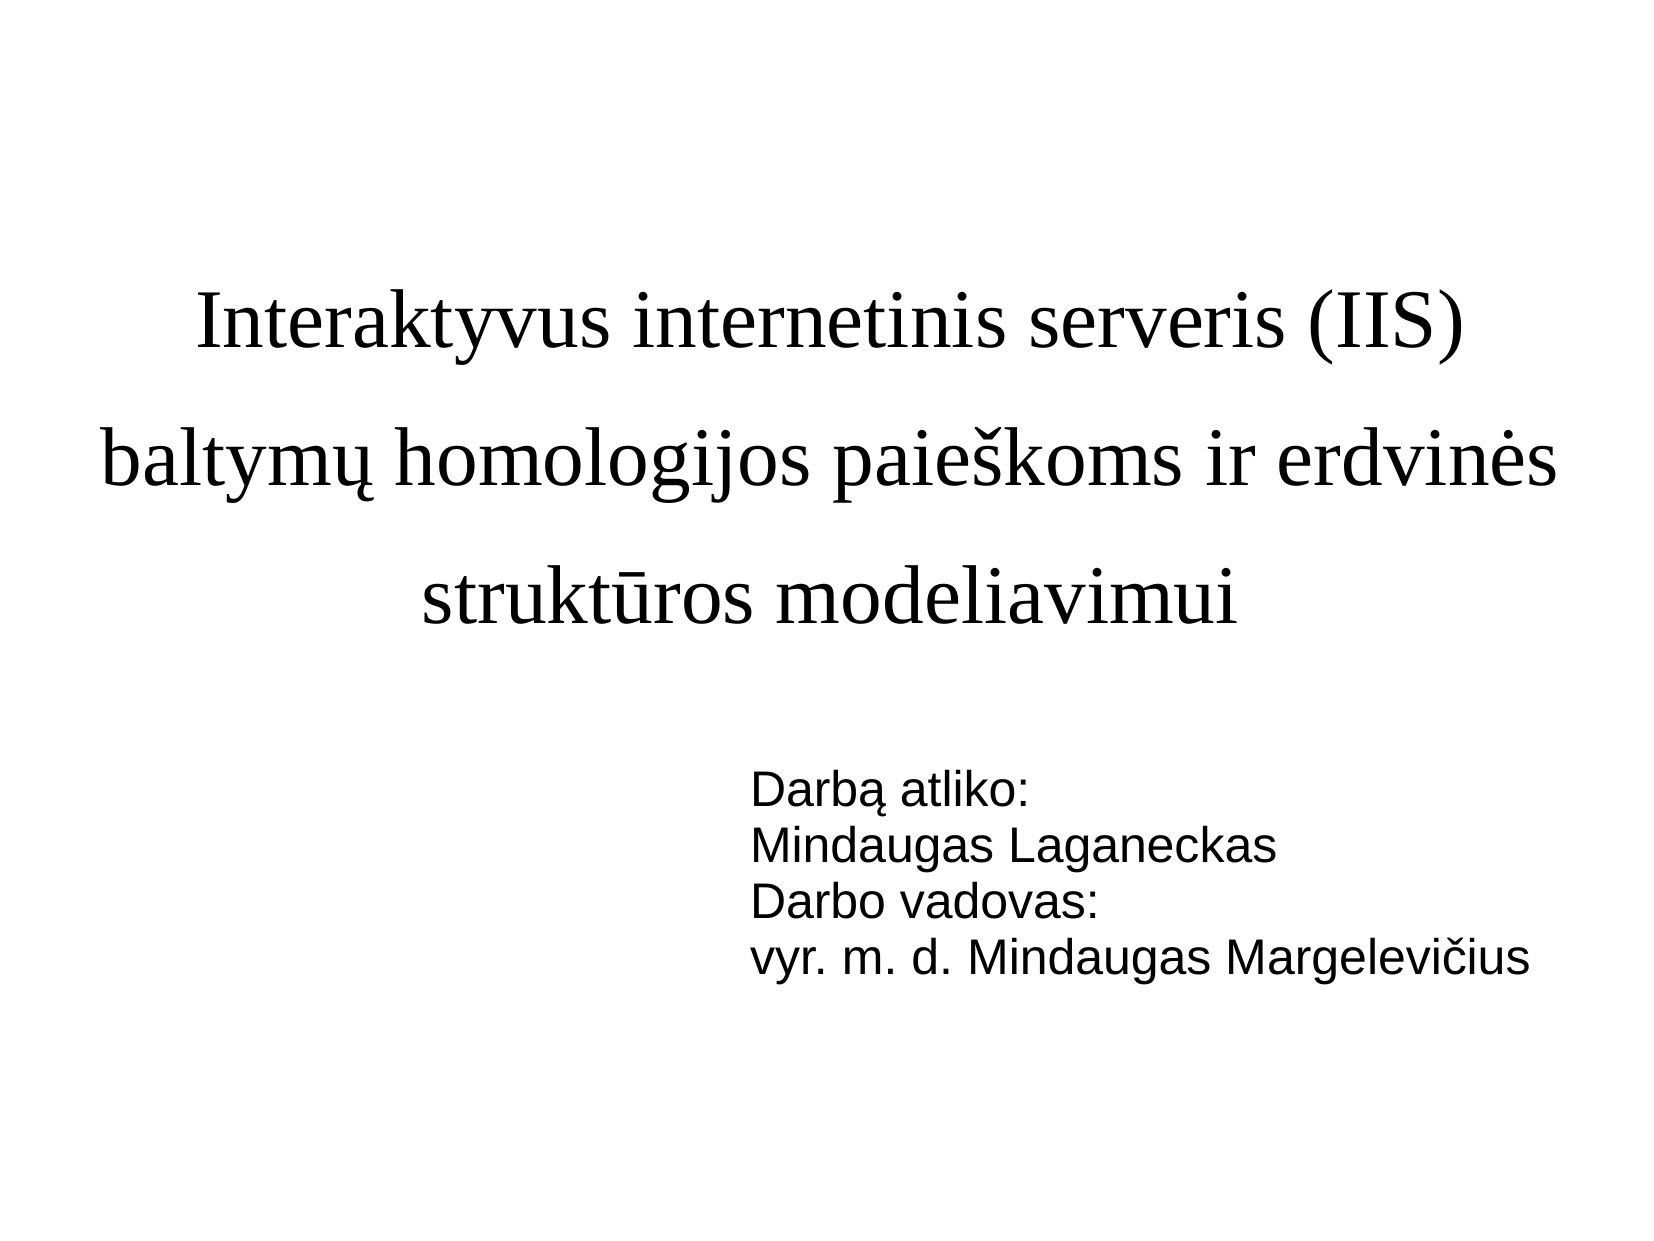

# Interaktyvus internetinis serveris (IIS) baltymų homologijos paieškoms ir erdvinės struktūros modeliavimui
Darbą atliko:
Mindaugas Laganeckas
Darbo vadovas:
vyr. m. d. Mindaugas Margelevičius